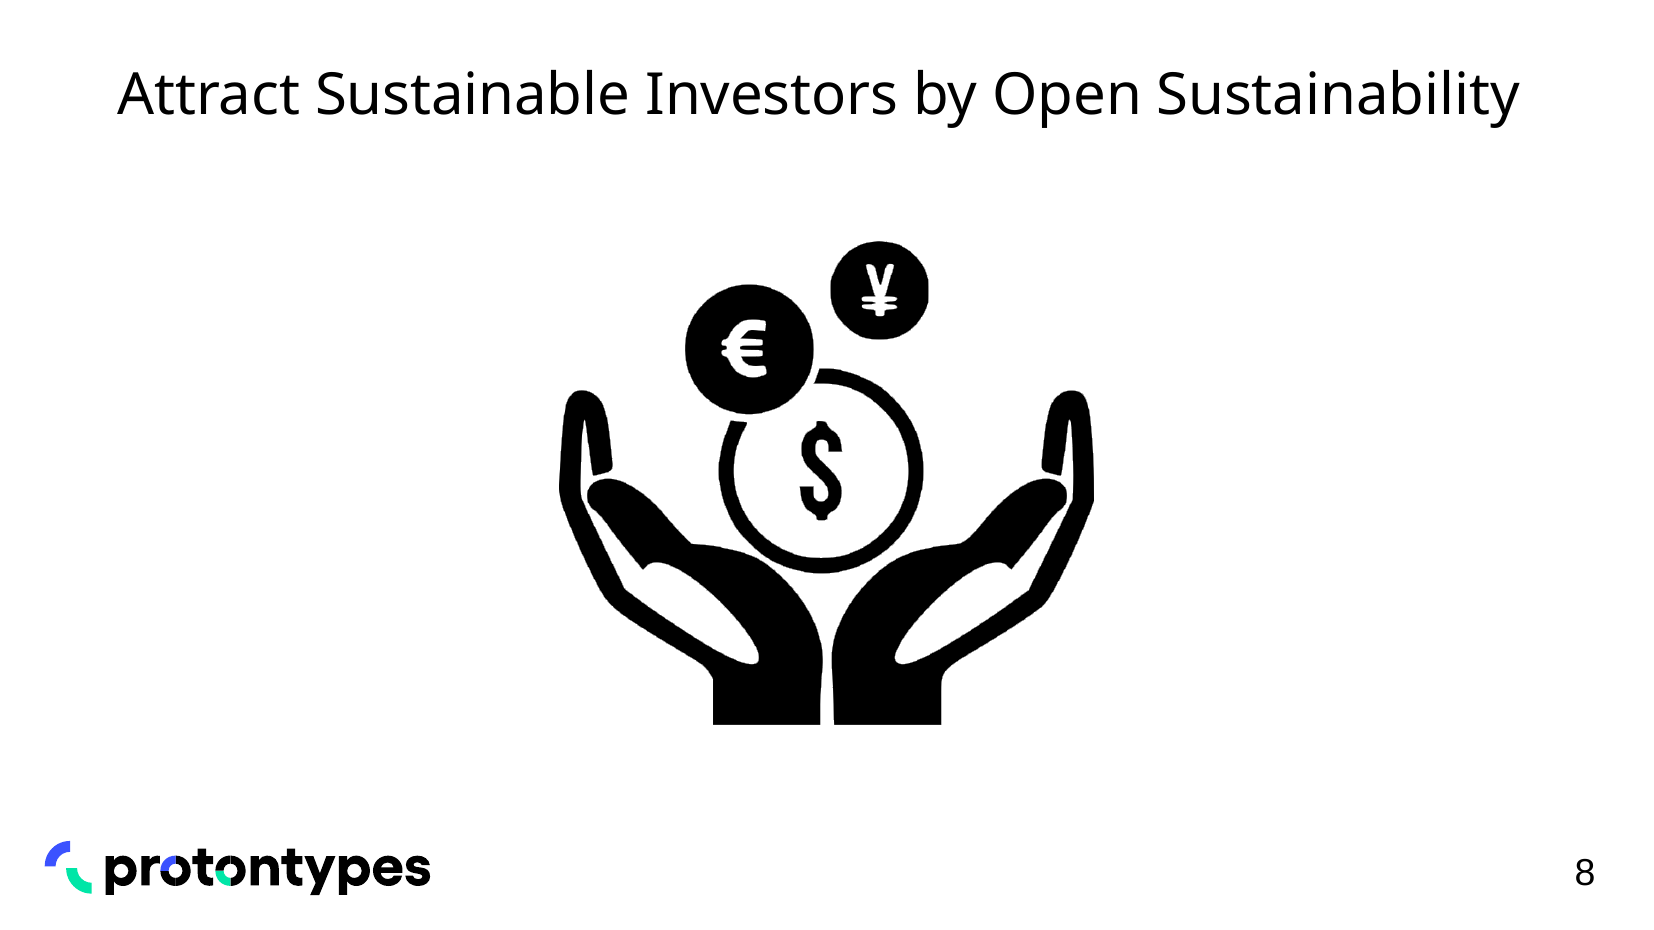

# Attract Sustainable Investors by Open Sustainability
8